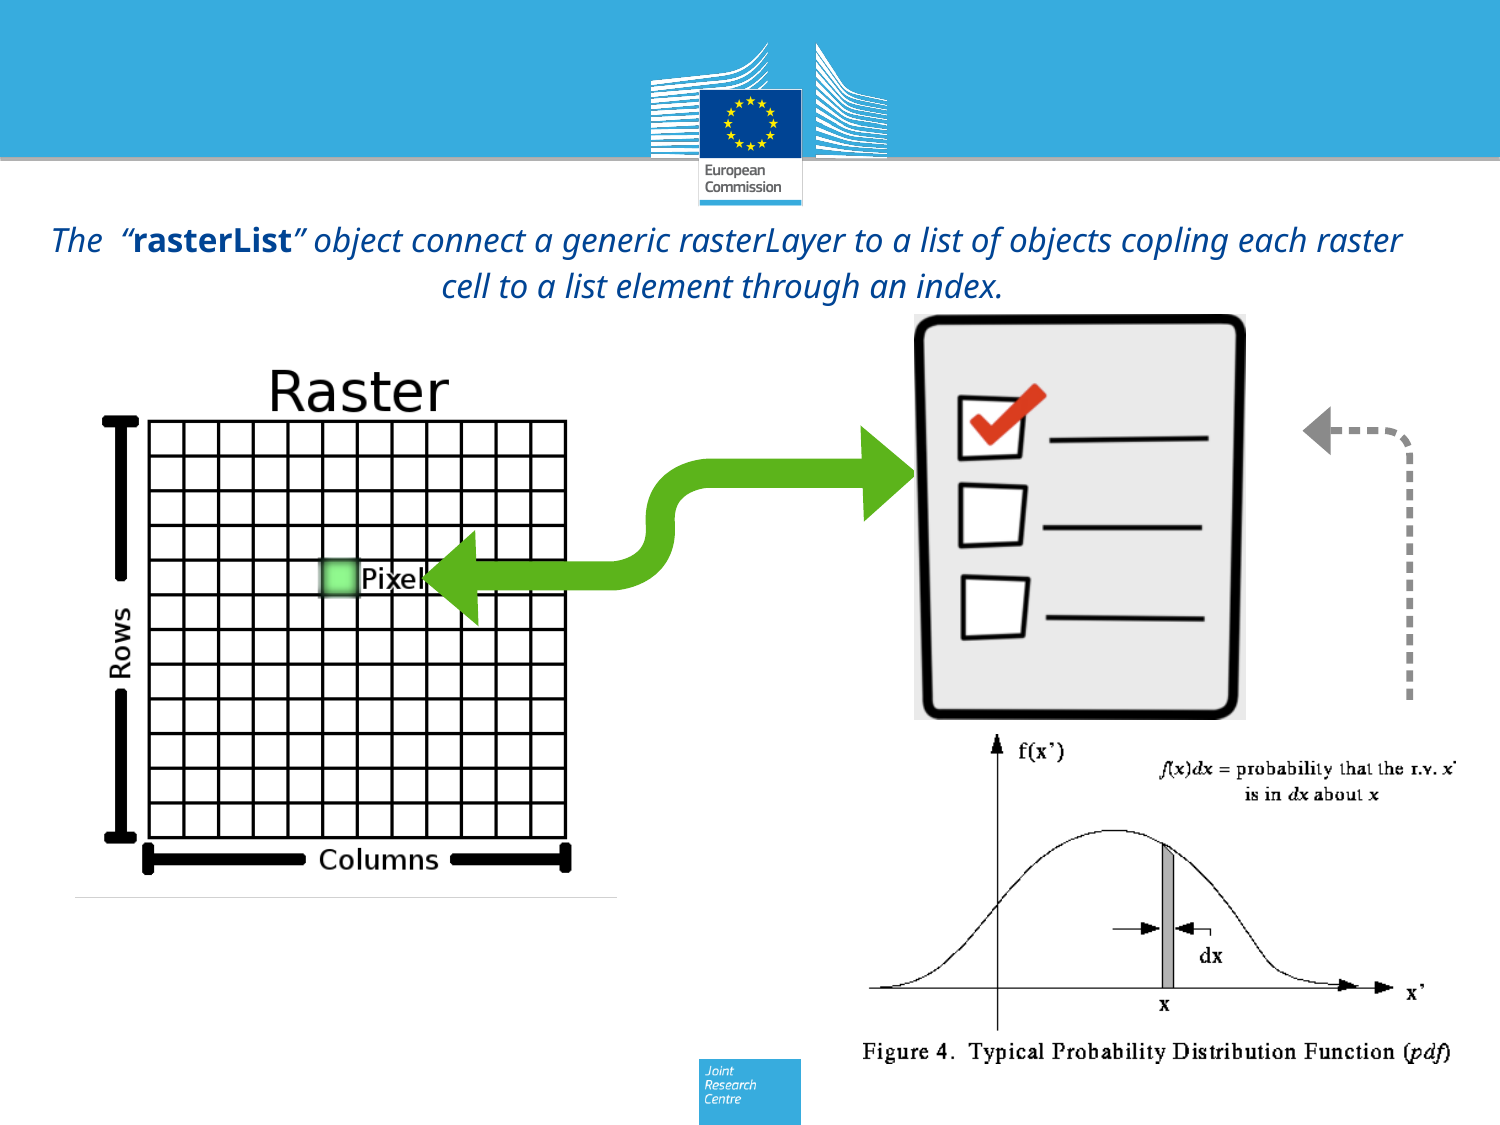

The “rasterList” object connect a generic rasterLayer to a list of objects copling each raster cell to a list element through an index.